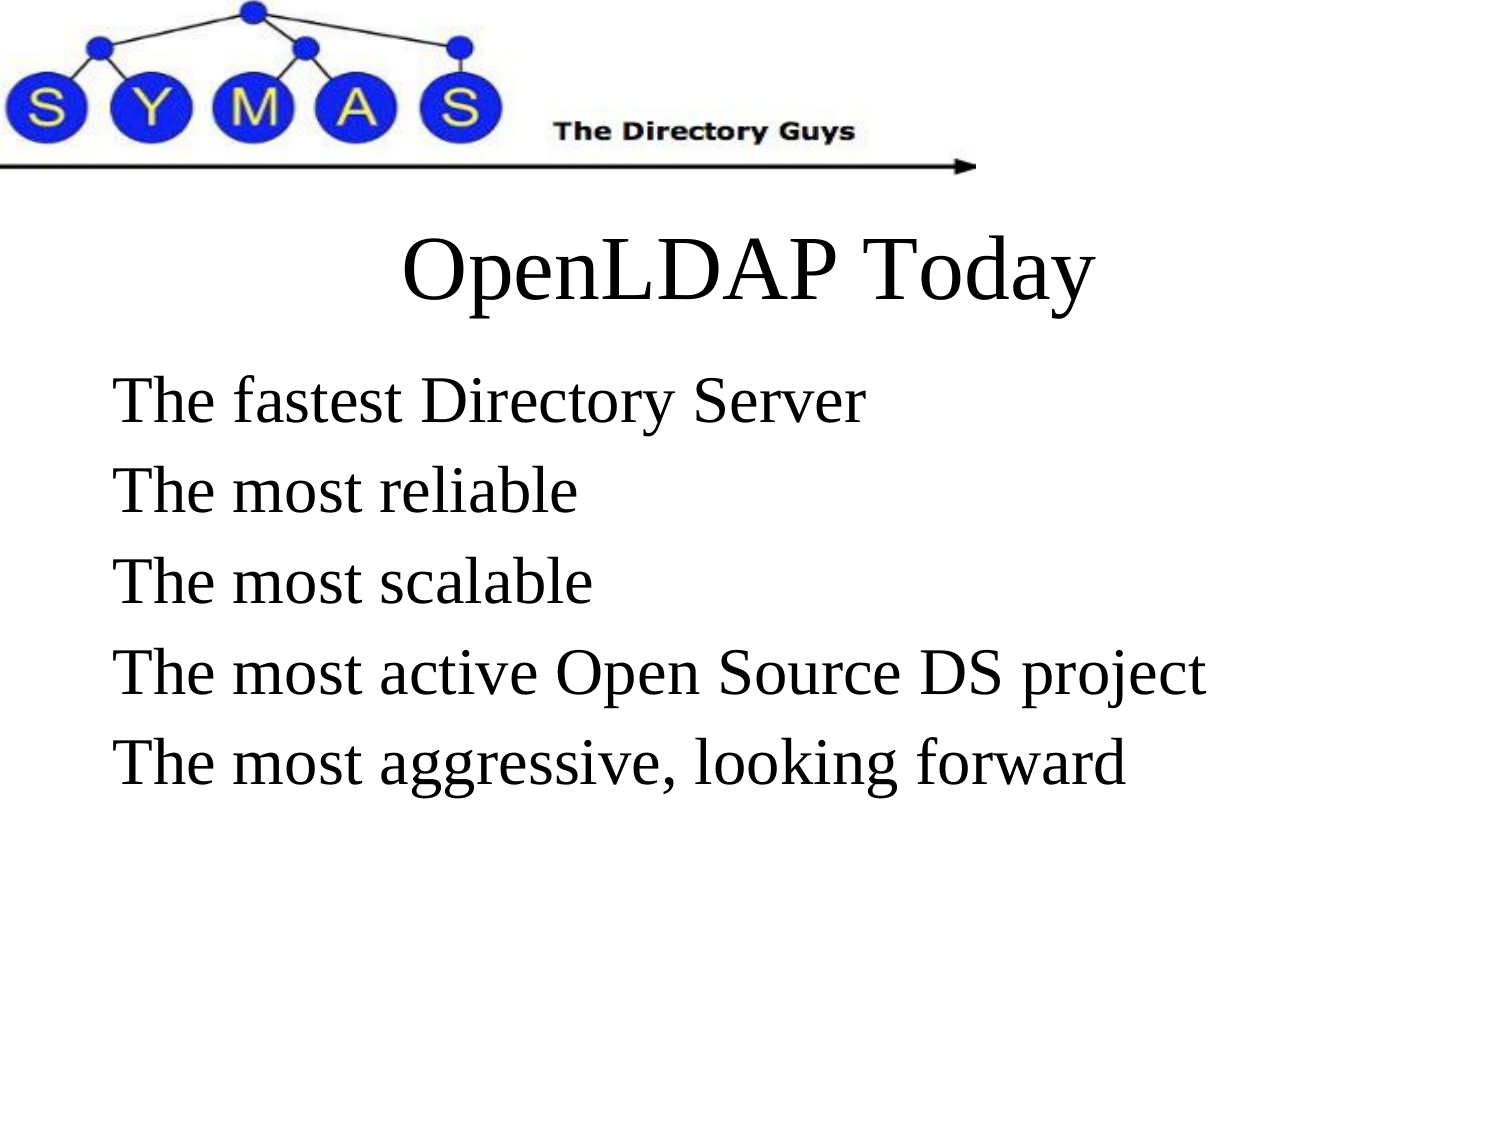

# OpenLDAP Today
The fastest Directory Server
The most reliable
The most scalable
The most active Open Source DS project
The most aggressive, looking forward